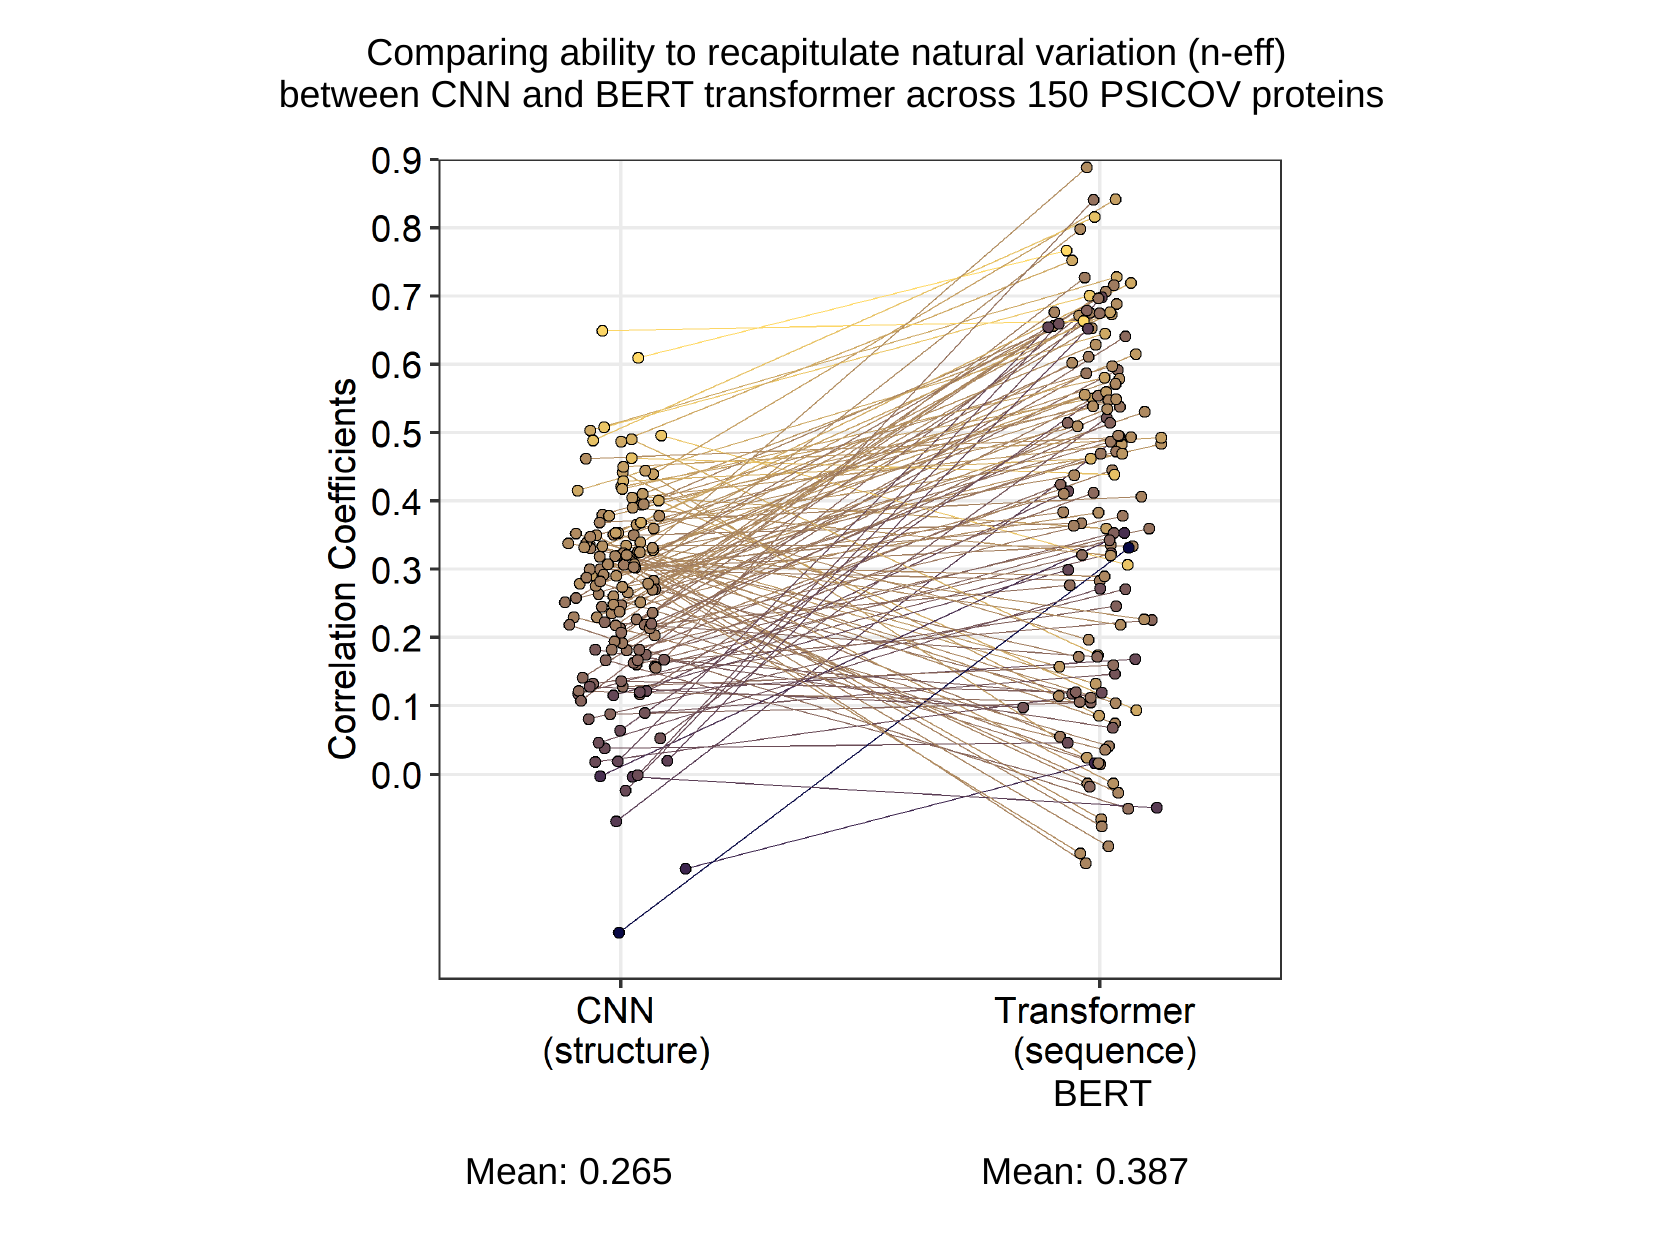

Comparing ability to recapitulate natural variation (n-eff)
 between CNN and BERT transformer across 150 PSICOV proteins
BERT
Mean: 0.265
Mean: 0.387